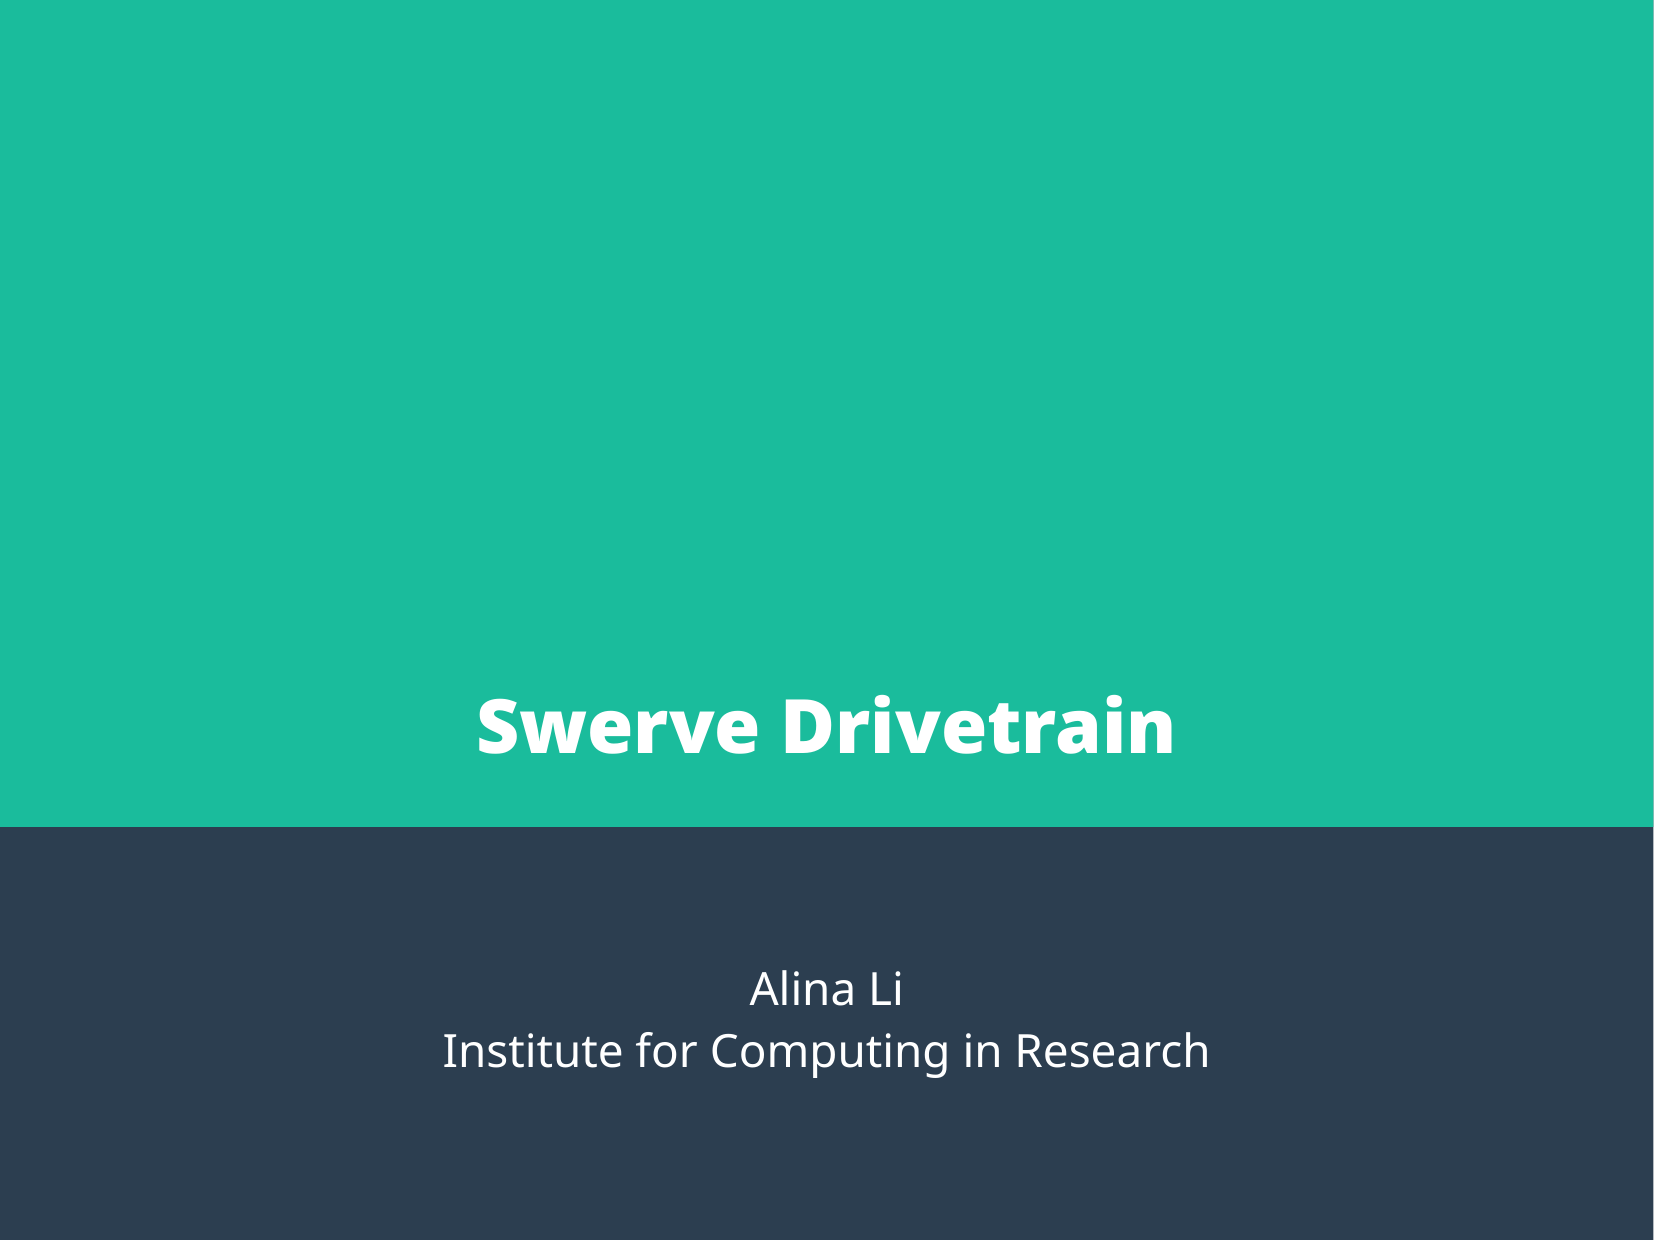

# Swerve Drivetrain
Alina Li
Institute for Computing in Research